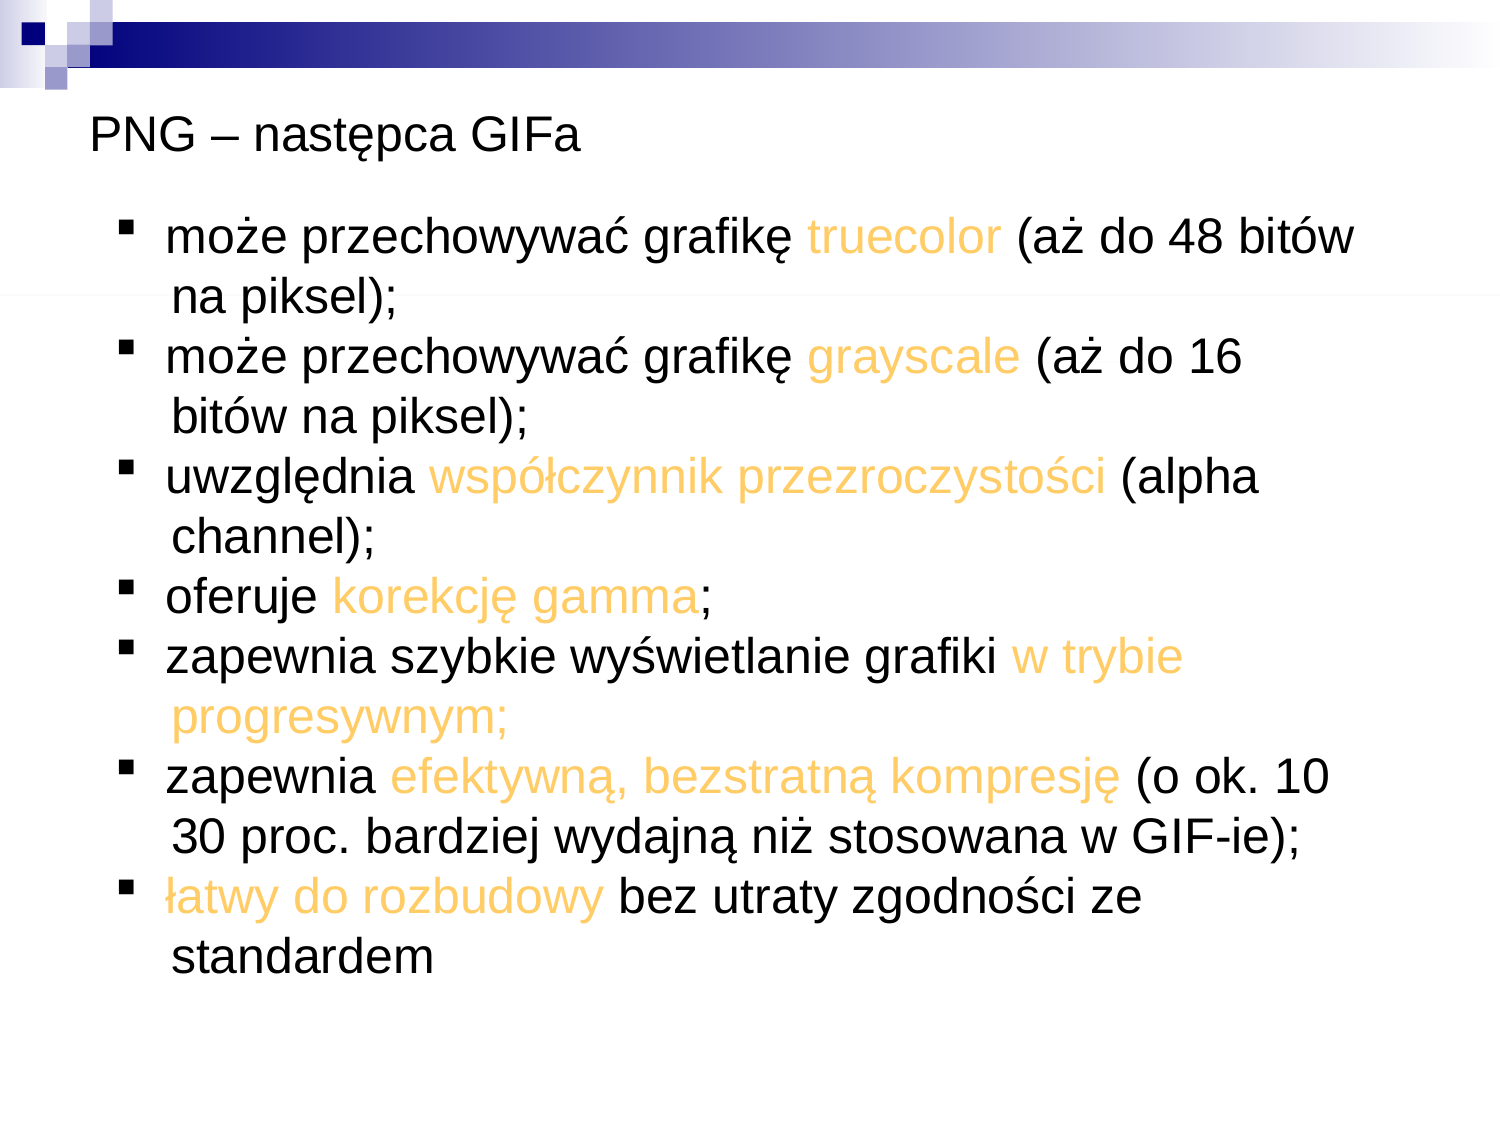

# PNG – następca GIFa
 może przechowywać grafikę truecolor (aż do 48 bitów
 na piksel);
 może przechowywać grafikę grayscale (aż do 16
 bitów na piksel);
 uwzględnia współczynnik przezroczystości (alpha
 channel);
 oferuje korekcję gamma;
 zapewnia szybkie wyświetlanie grafiki w trybie
 progresywnym;
 zapewnia efektywną, bezstratną kompresję (o ok. 10
 30 proc. bardziej wydajną niż stosowana w GIF-ie);
 łatwy do rozbudowy bez utraty zgodności ze
 standardem